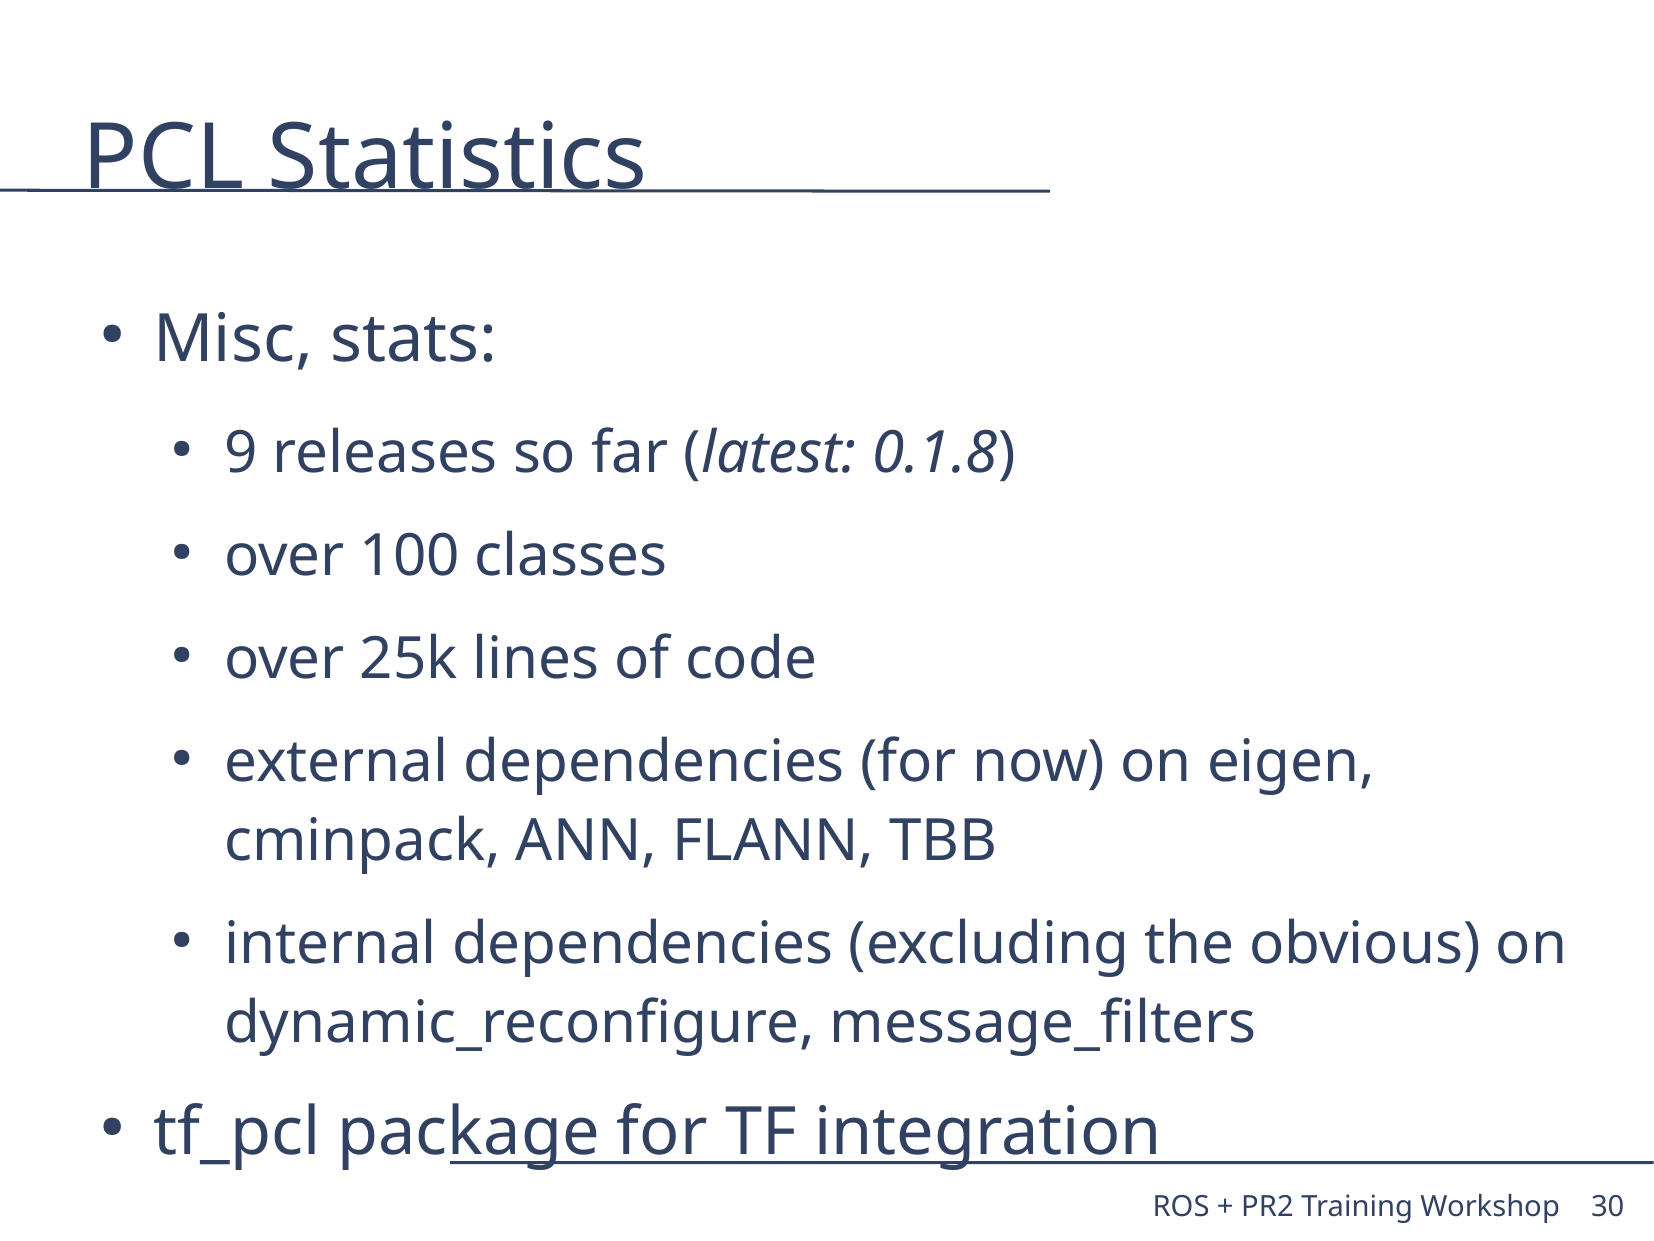

# PCL Statistics
Misc, stats:
9 releases so far (latest: 0.1.8)
over 100 classes
over 25k lines of code
external dependencies (for now) on eigen, cminpack, ANN, FLANN, TBB
internal dependencies (excluding the obvious) on dynamic_reconﬁgure, message_ﬁlters
tf_pcl package for TF integration